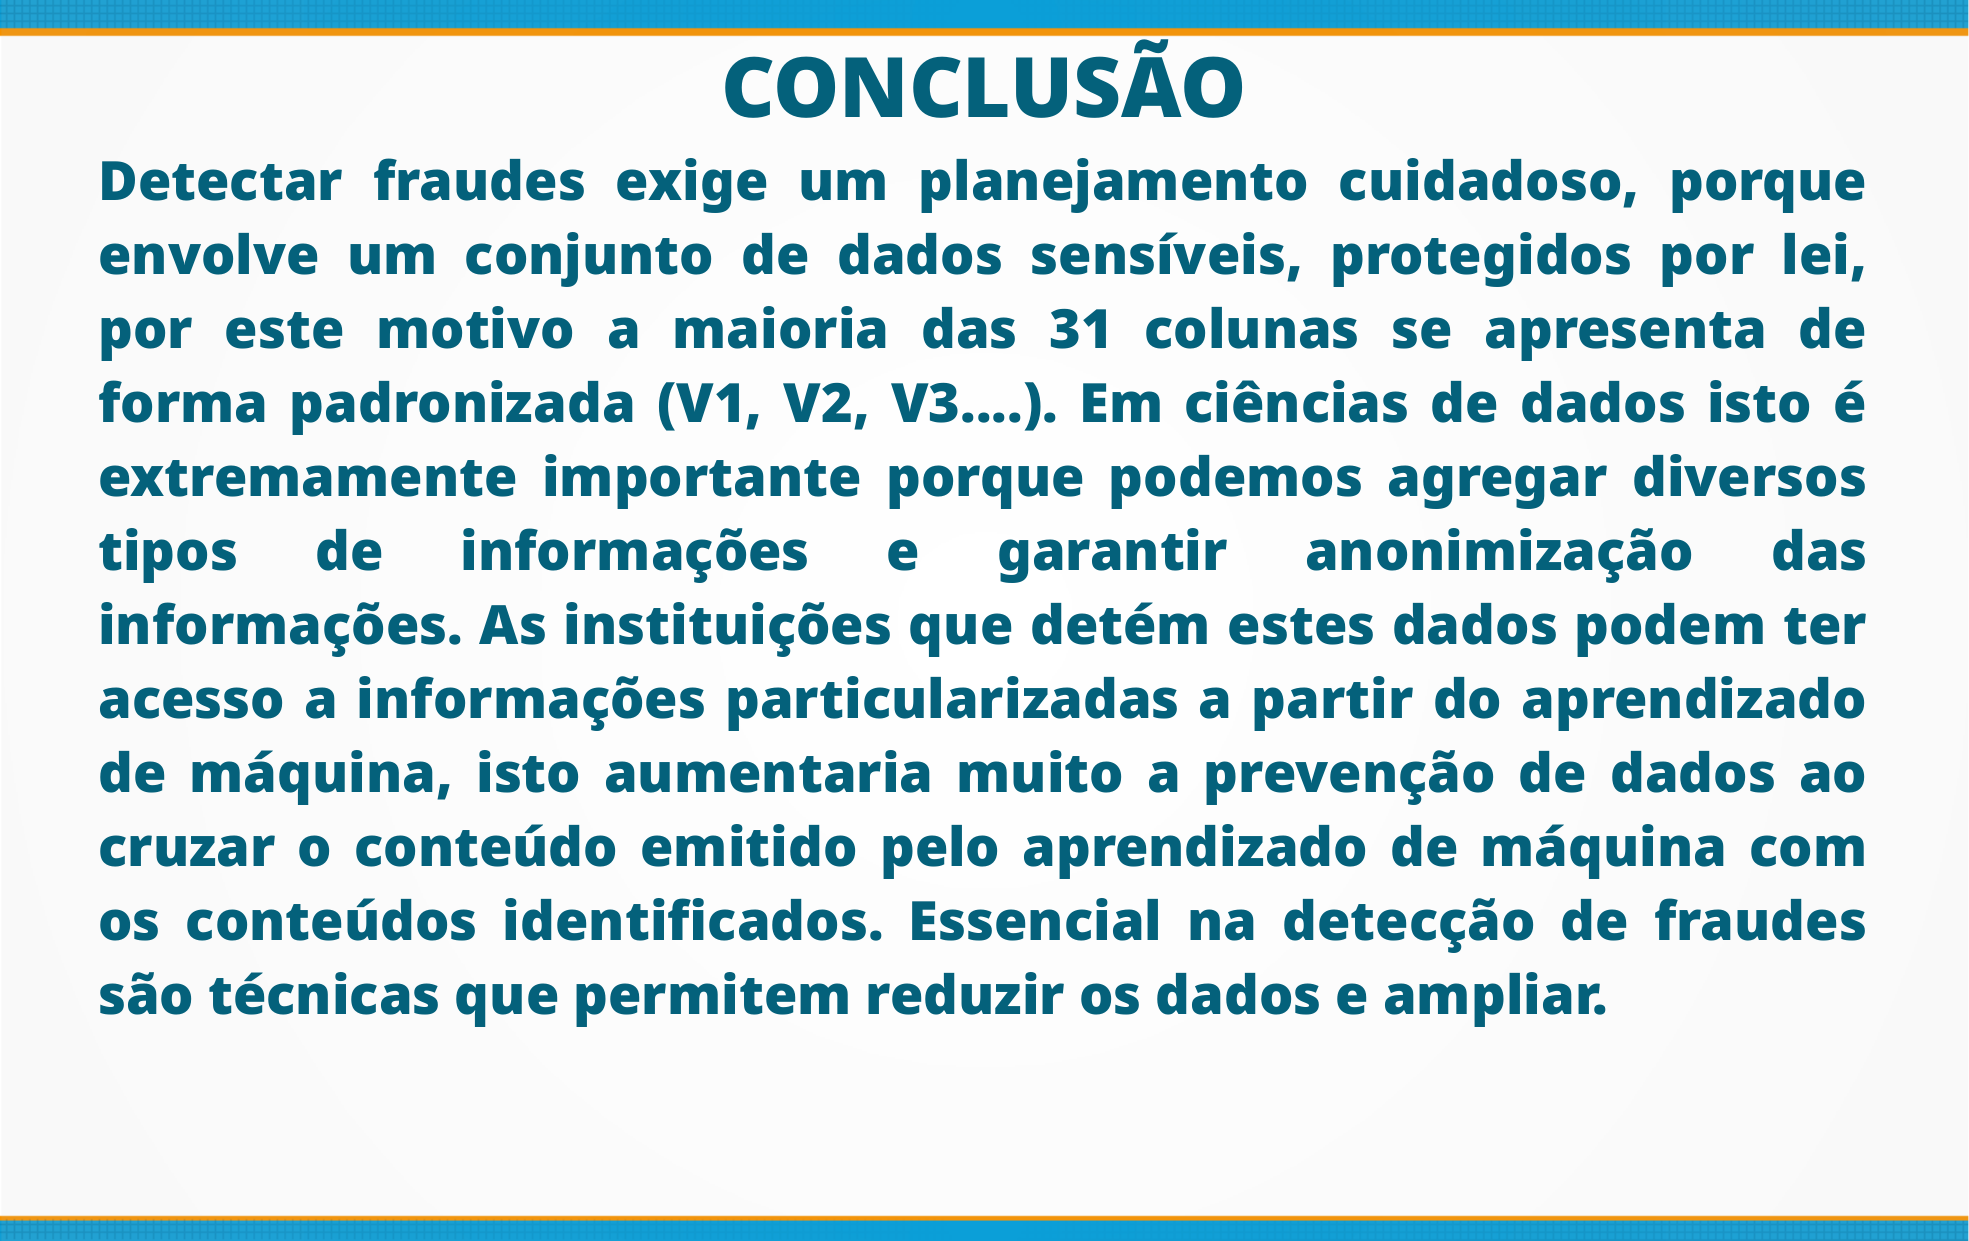

# CONCLUSÃO
Detectar fraudes exige um planejamento cuidadoso, porque envolve um conjunto de dados sensíveis, protegidos por lei, por este motivo a maioria das 31 colunas se apresenta de forma padronizada (V1, V2, V3....). Em ciências de dados isto é extremamente importante porque podemos agregar diversos tipos de informações e garantir anonimização das informações. As instituições que detém estes dados podem ter acesso a informações particularizadas a partir do aprendizado de máquina, isto aumentaria muito a prevenção de dados ao cruzar o conteúdo emitido pelo aprendizado de máquina com os conteúdos identificados. Essencial na detecção de fraudes são técnicas que permitem reduzir os dados e ampliar.